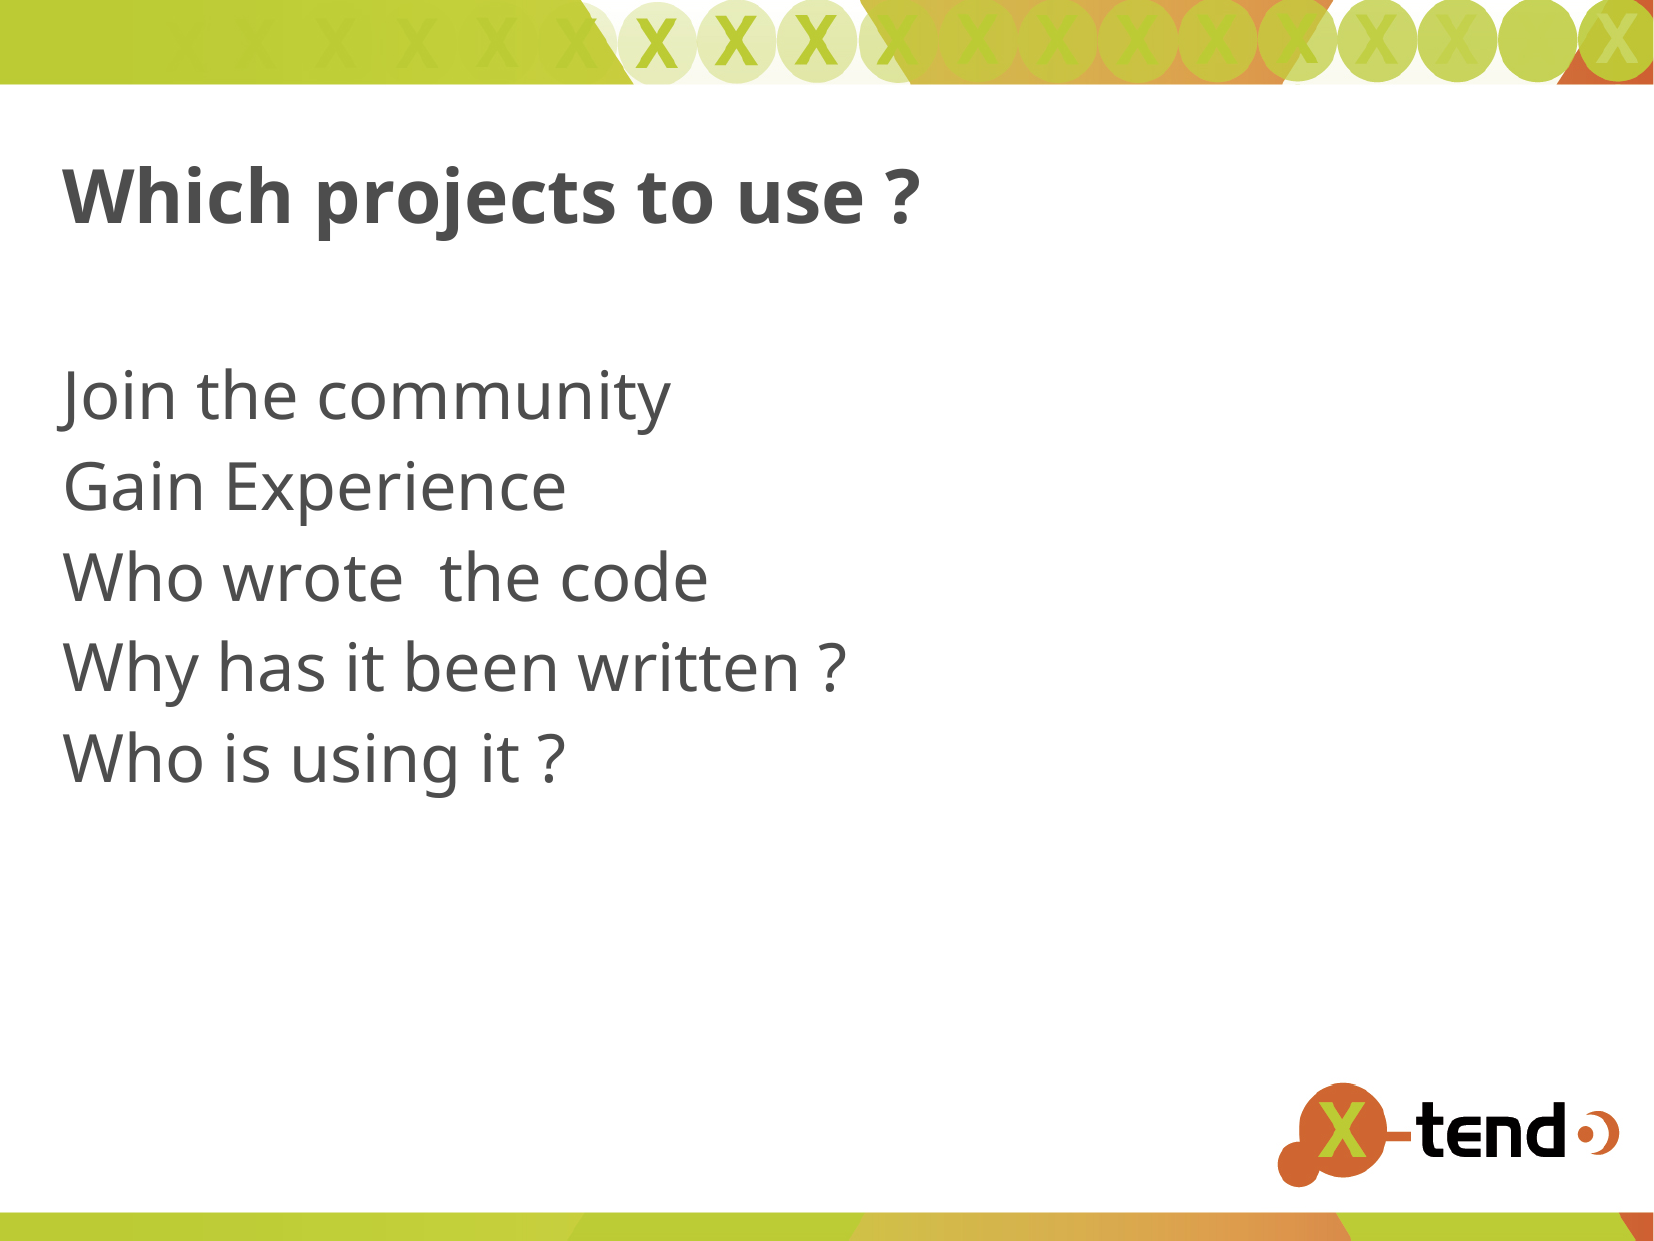

Which projects to use ?
Join the community
Gain Experience
Who wrote the code
Why has it been written ?
Who is using it ?
#